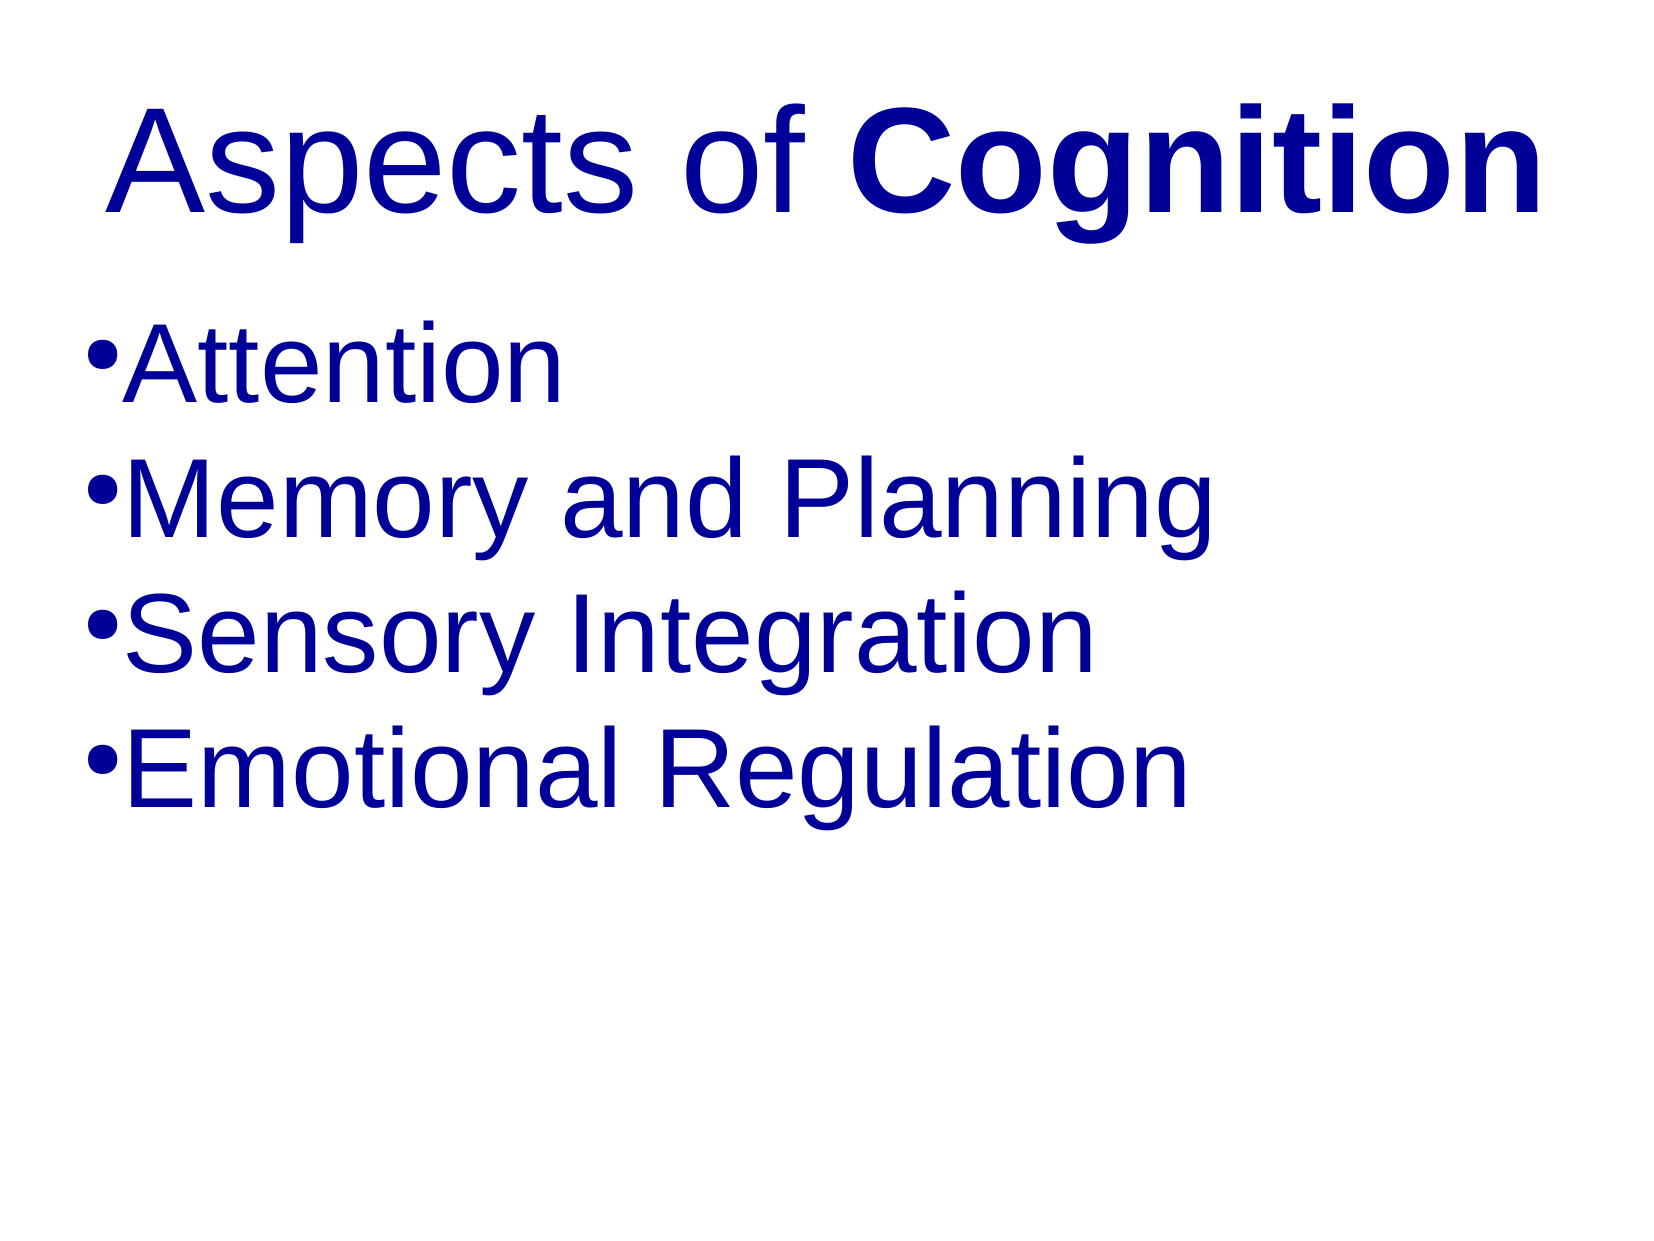

Aspects of Cognition
Attention
Memory and Planning
Sensory Integration
Emotional Regulation